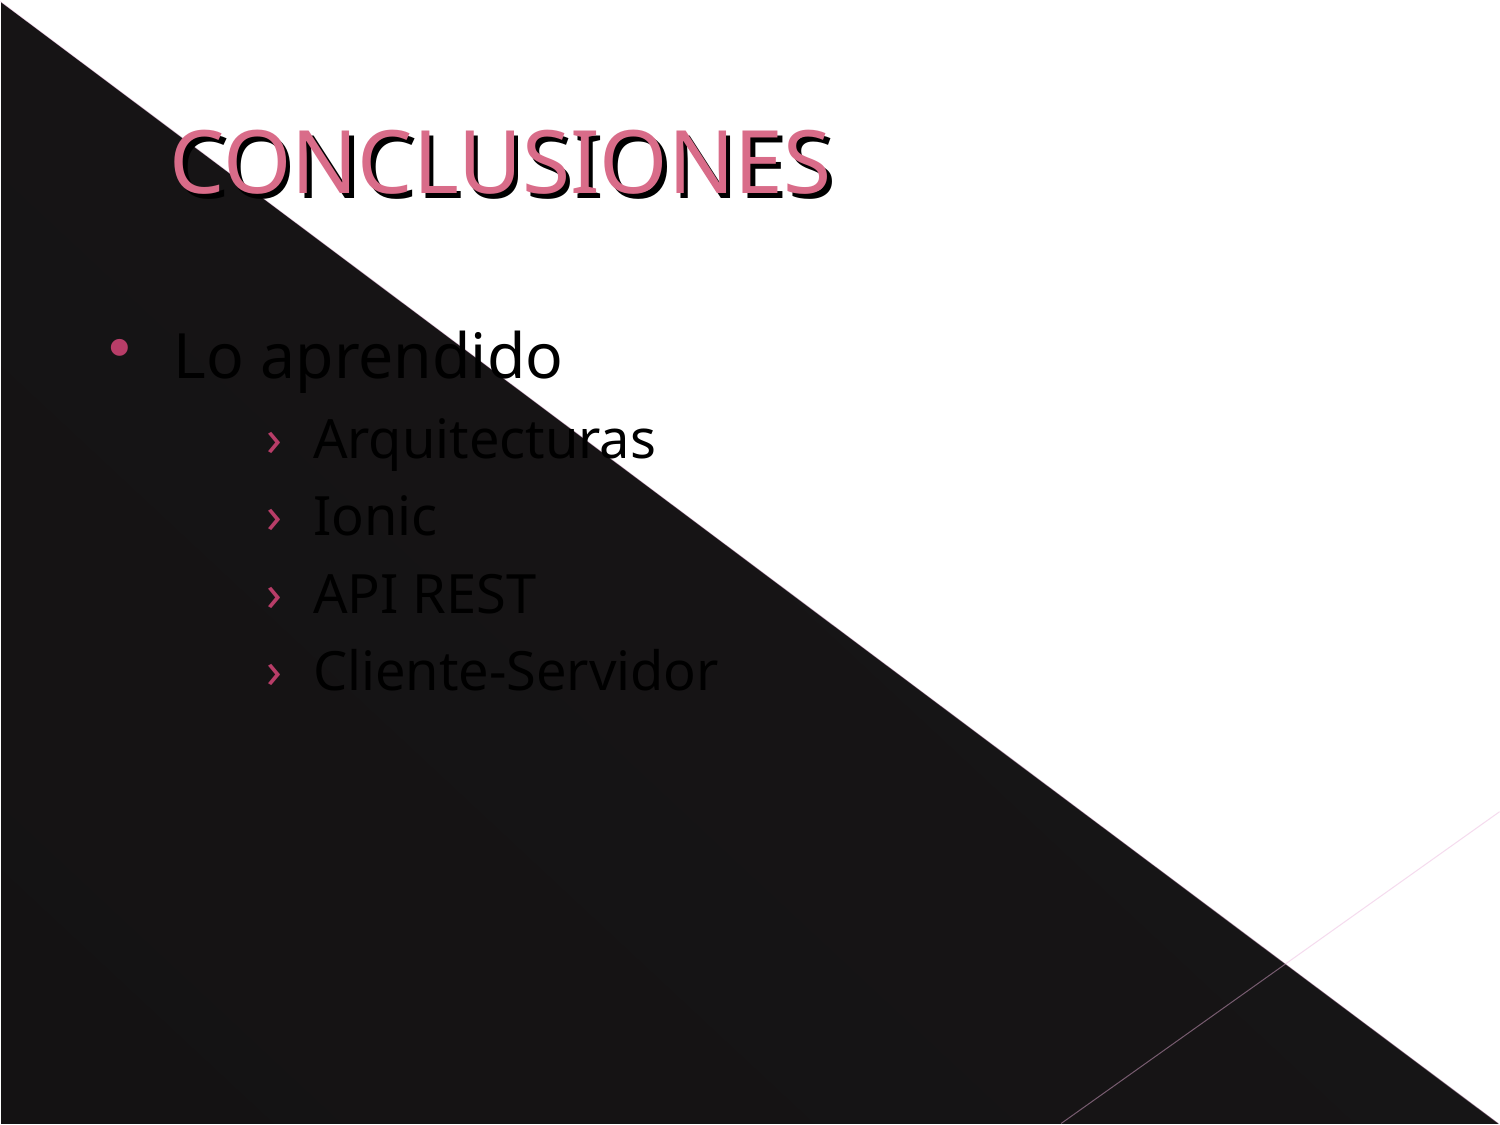

# CONCLUSIONES
Lo aprendido
Arquitecturas
Ionic
API REST
Cliente-Servidor